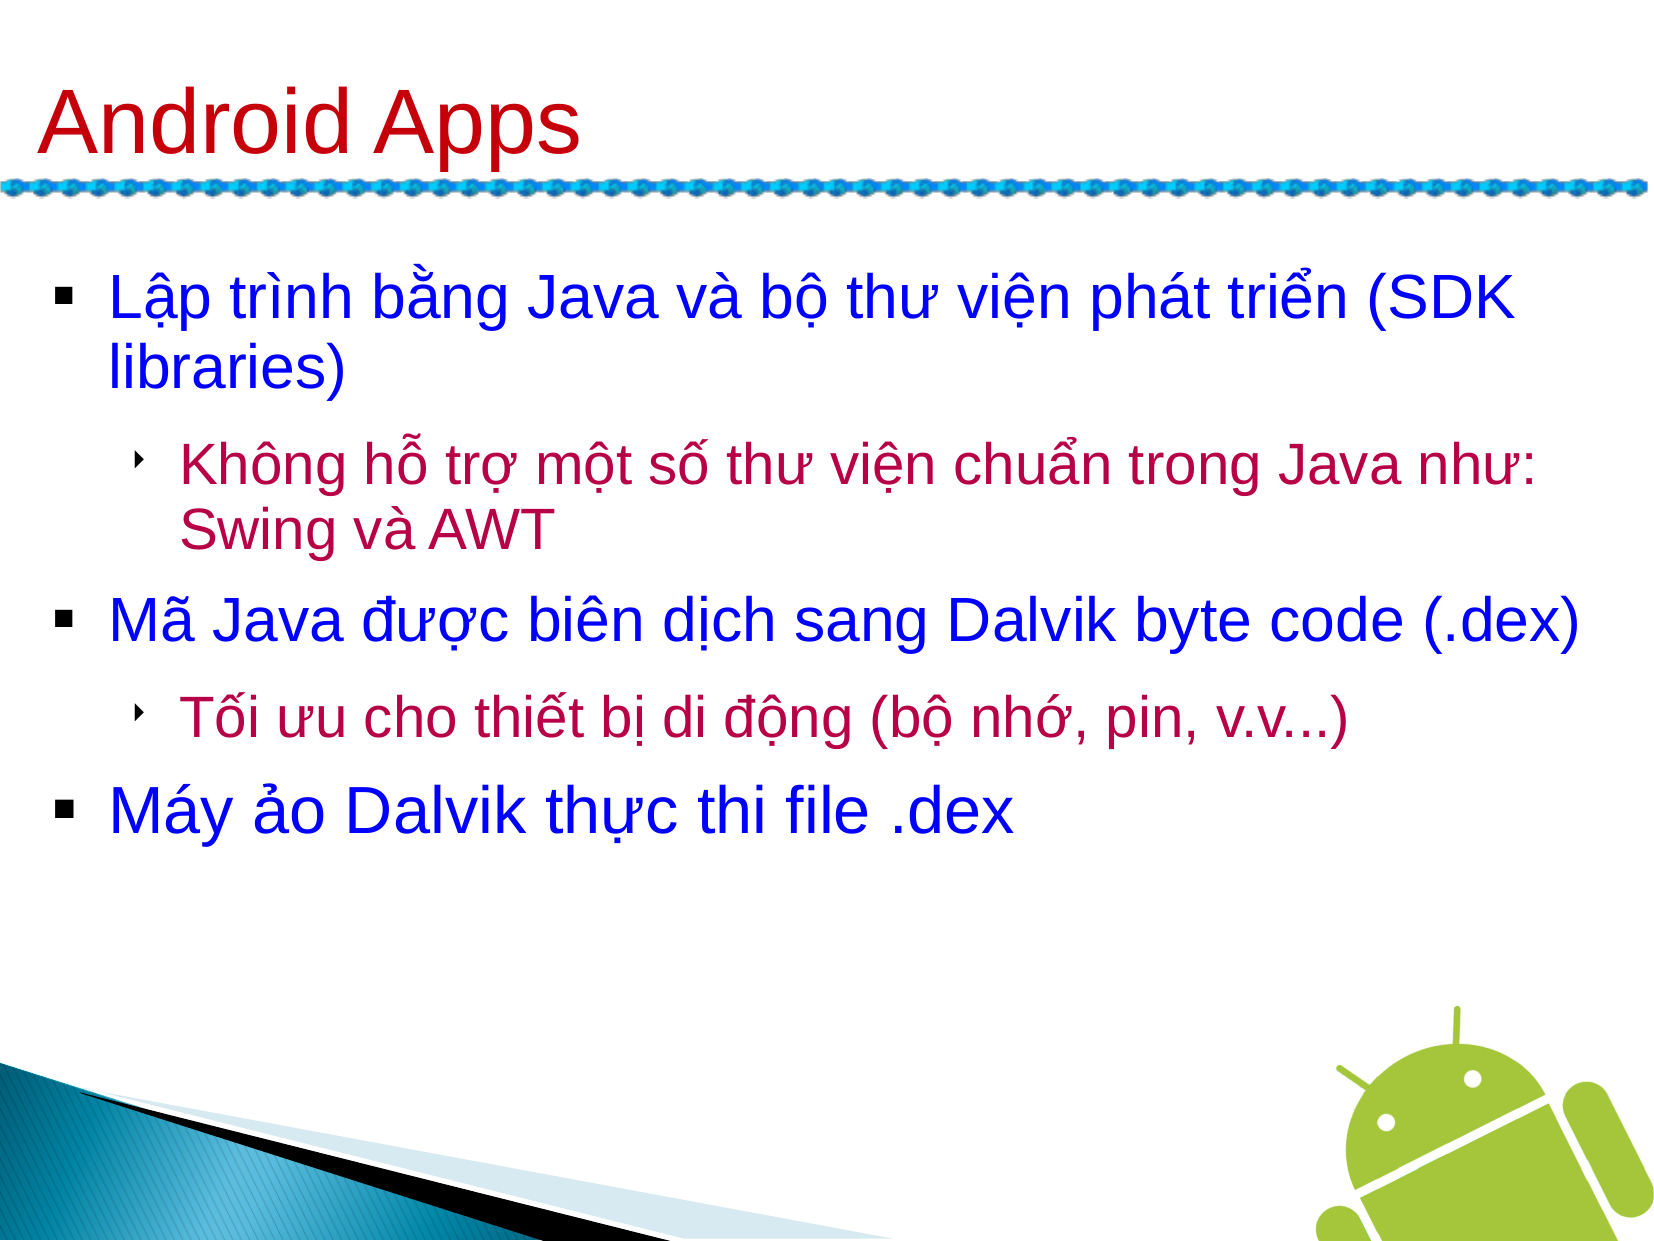

# Android Apps
Lập trình bằng Java và bộ thư viện phát triển (SDK libraries)
Không hỗ trợ một số thư viện chuẩn trong Java như: Swing và AWT
Mã Java được biên dịch sang Dalvik byte code (.dex)
Tối ưu cho thiết bị di động (bộ nhớ, pin, v.v...)
Máy ảo Dalvik thực thi file .dex